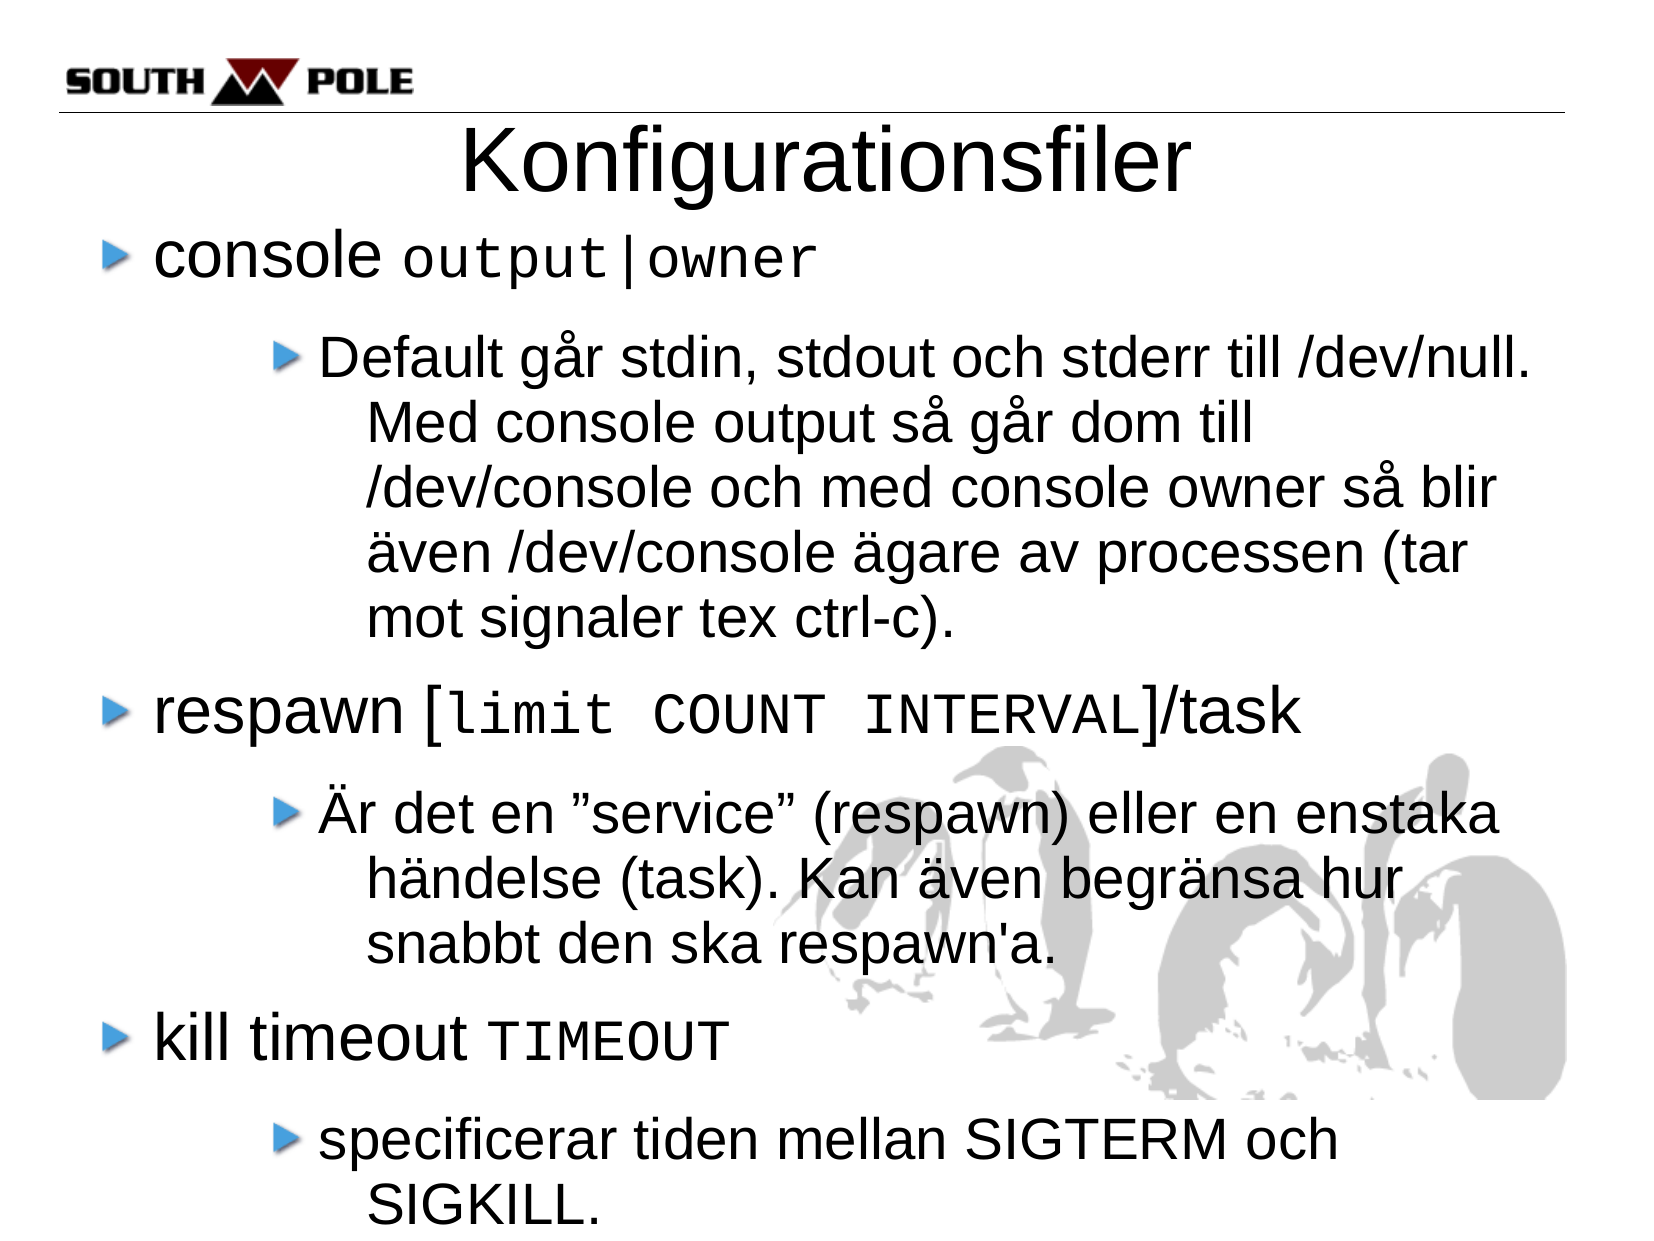

# Konfigurationsfiler
console output|owner
Default går stdin, stdout och stderr till /dev/null. Med console output så går dom till /dev/console och med console owner så blir även /dev/console ägare av processen (tar mot signaler tex ctrl-c).
respawn [limit COUNT INTERVAL]/task
Är det en ”service” (respawn) eller en enstaka händelse (task). Kan även begränsa hur snabbt den ska respawn'a.
kill timeout TIMEOUT
specificerar tiden mellan SIGTERM och SIGKILL.